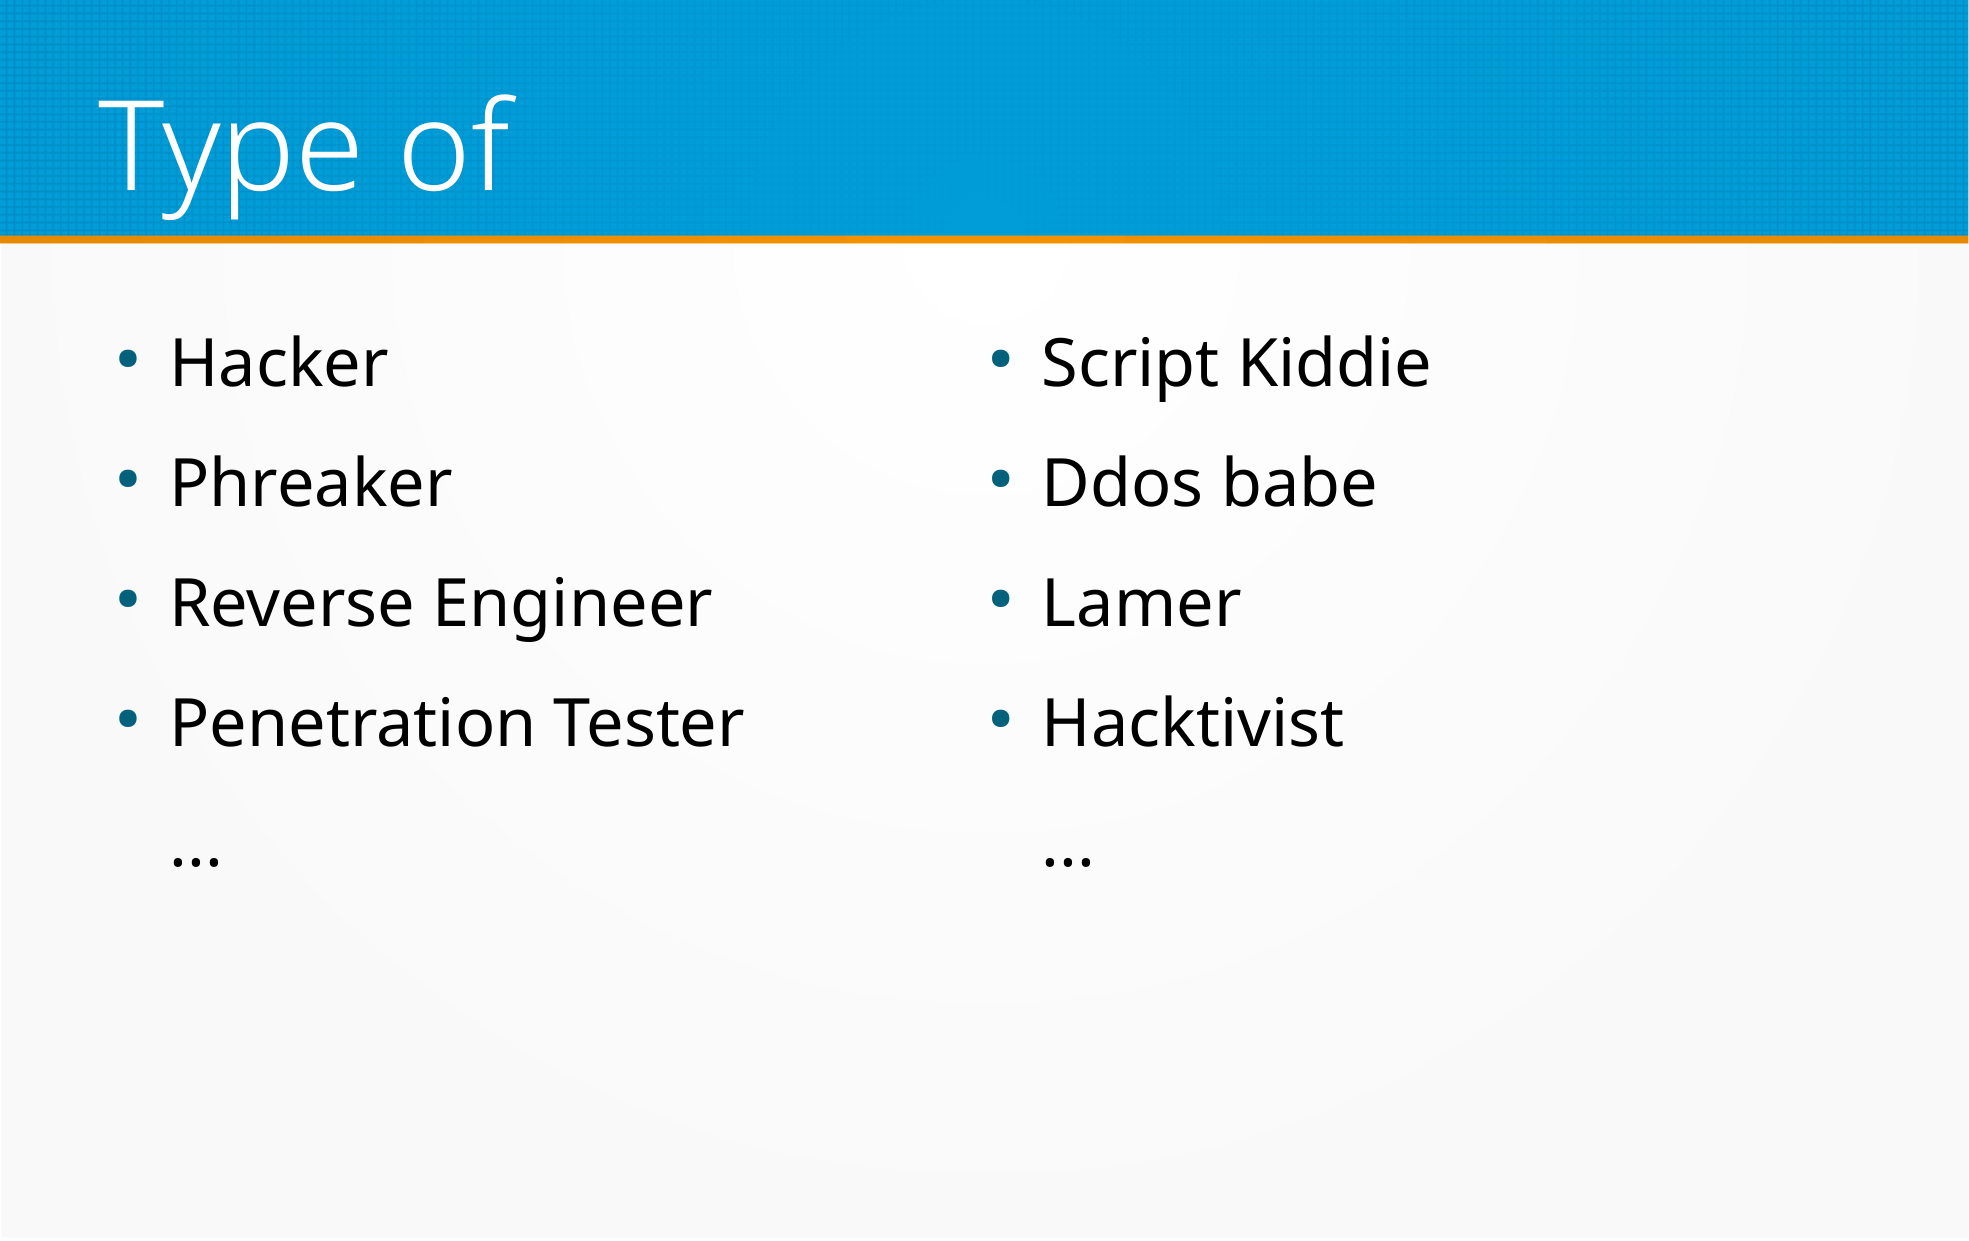

# Type of
Hacker
Phreaker
Reverse Engineer
Penetration Tester
...
Script Kiddie
Ddos babe
Lamer
Hacktivist
...